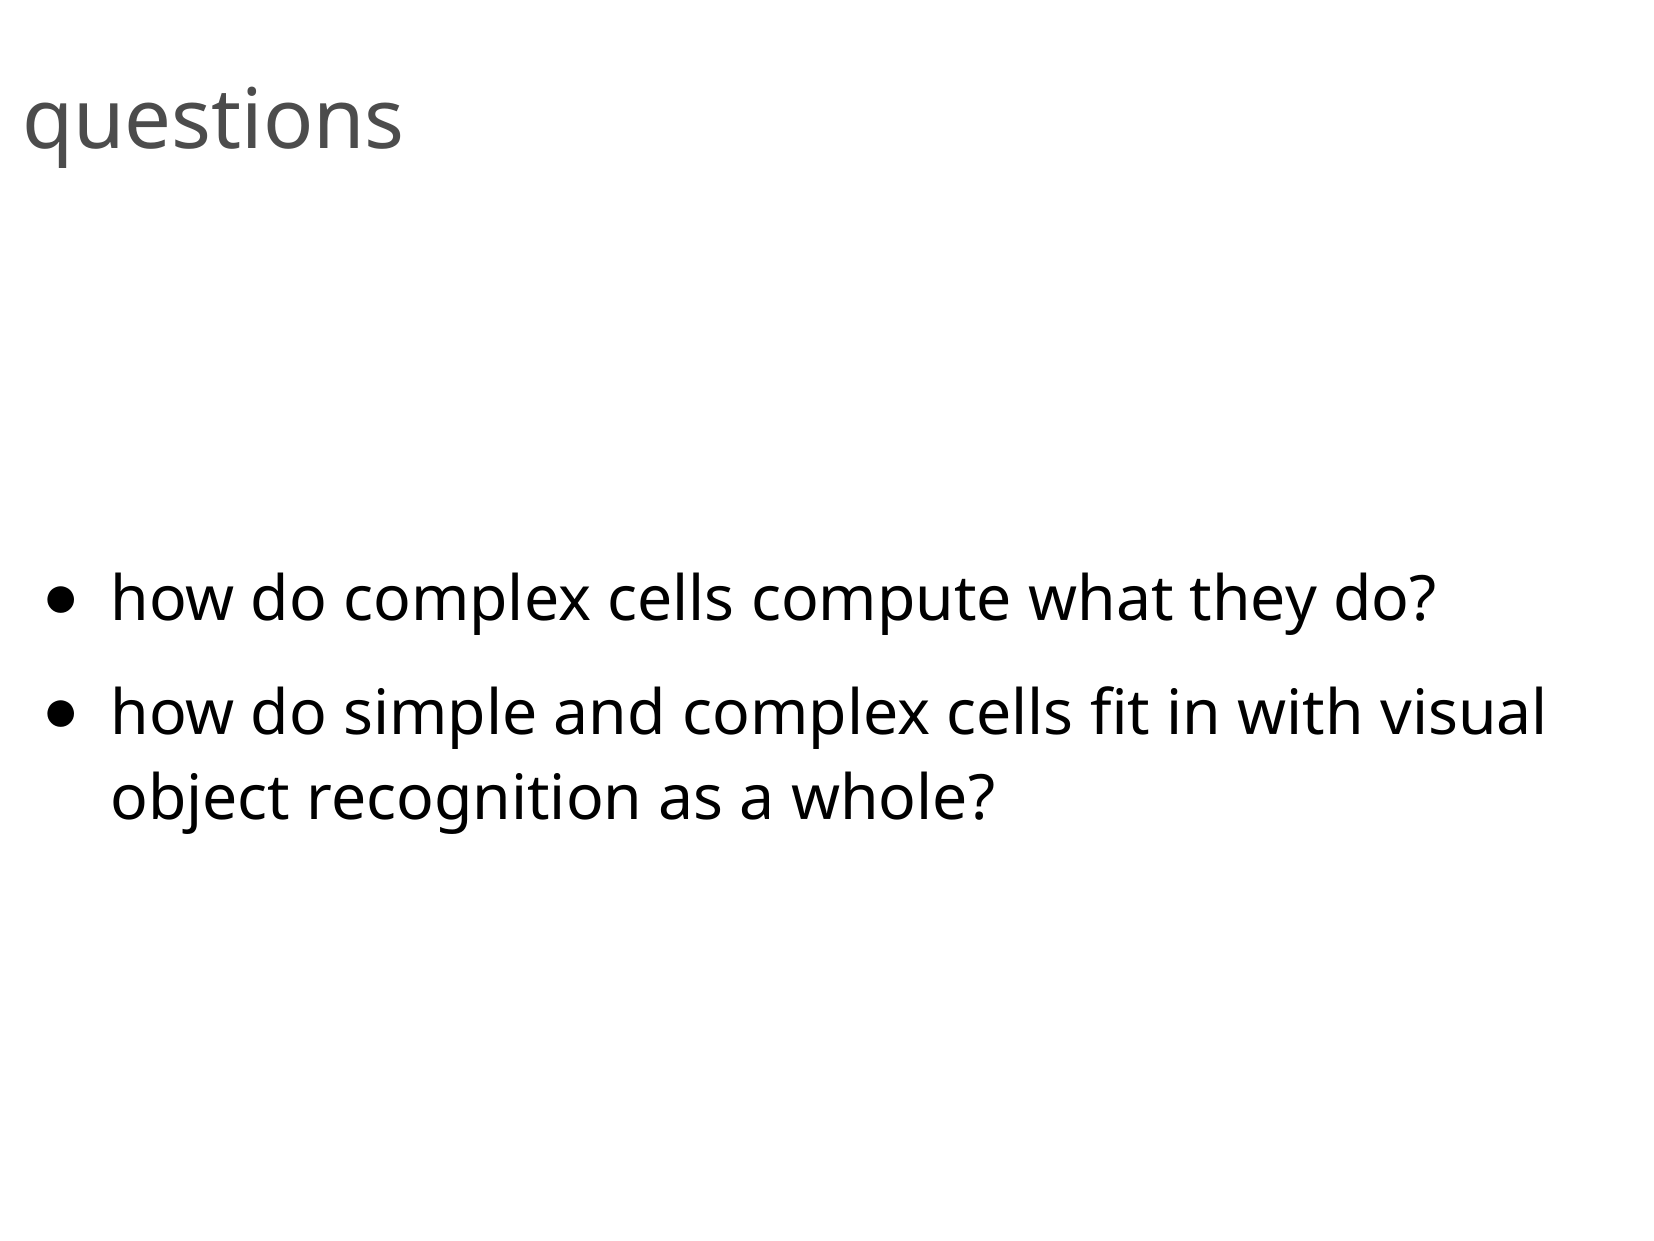

# questions
how do complex cells compute what they do?
how do simple and complex cells fit in with visual object recognition as a whole?